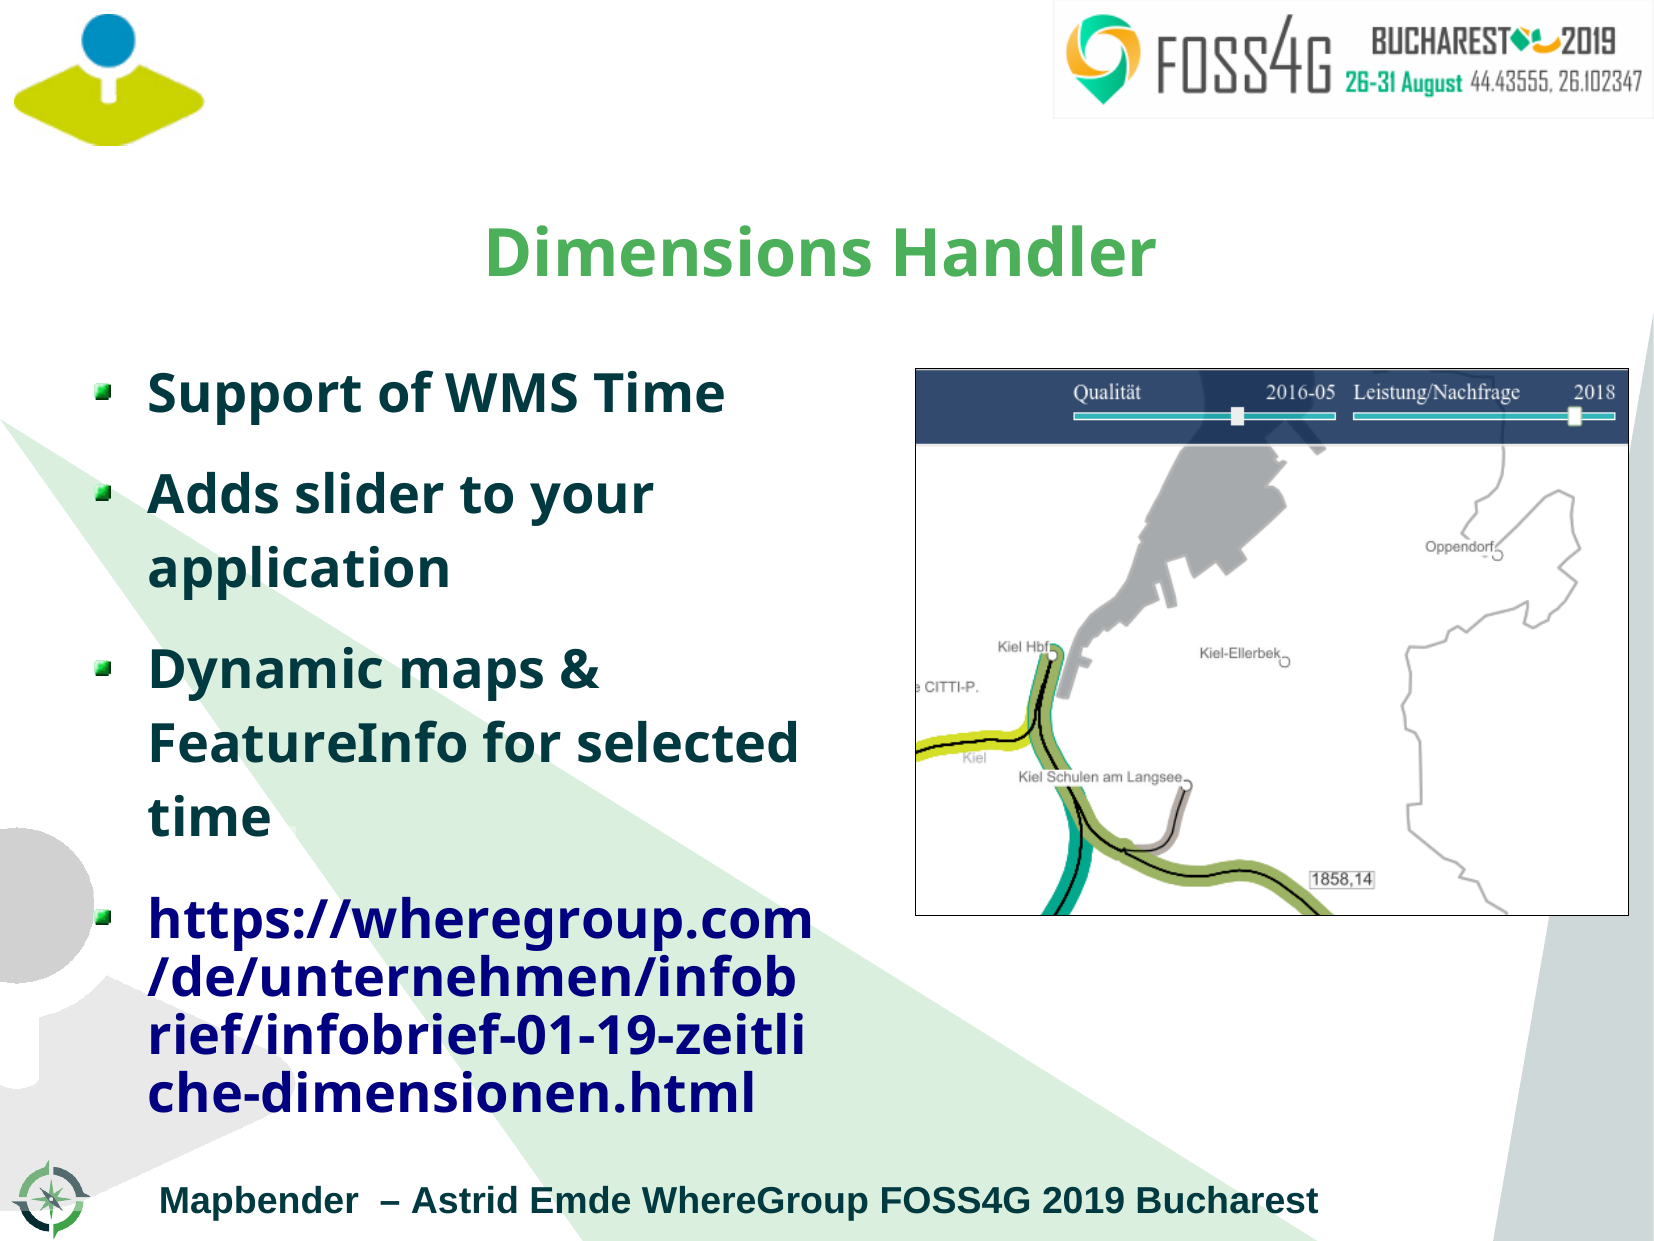

# Dimensions Handler
Support of WMS Time
Adds slider to your application
Dynamic maps & FeatureInfo for selected time
https://wheregroup.com/de/unternehmen/infobrief/infobrief-01-19-zeitliche-dimensionen.html